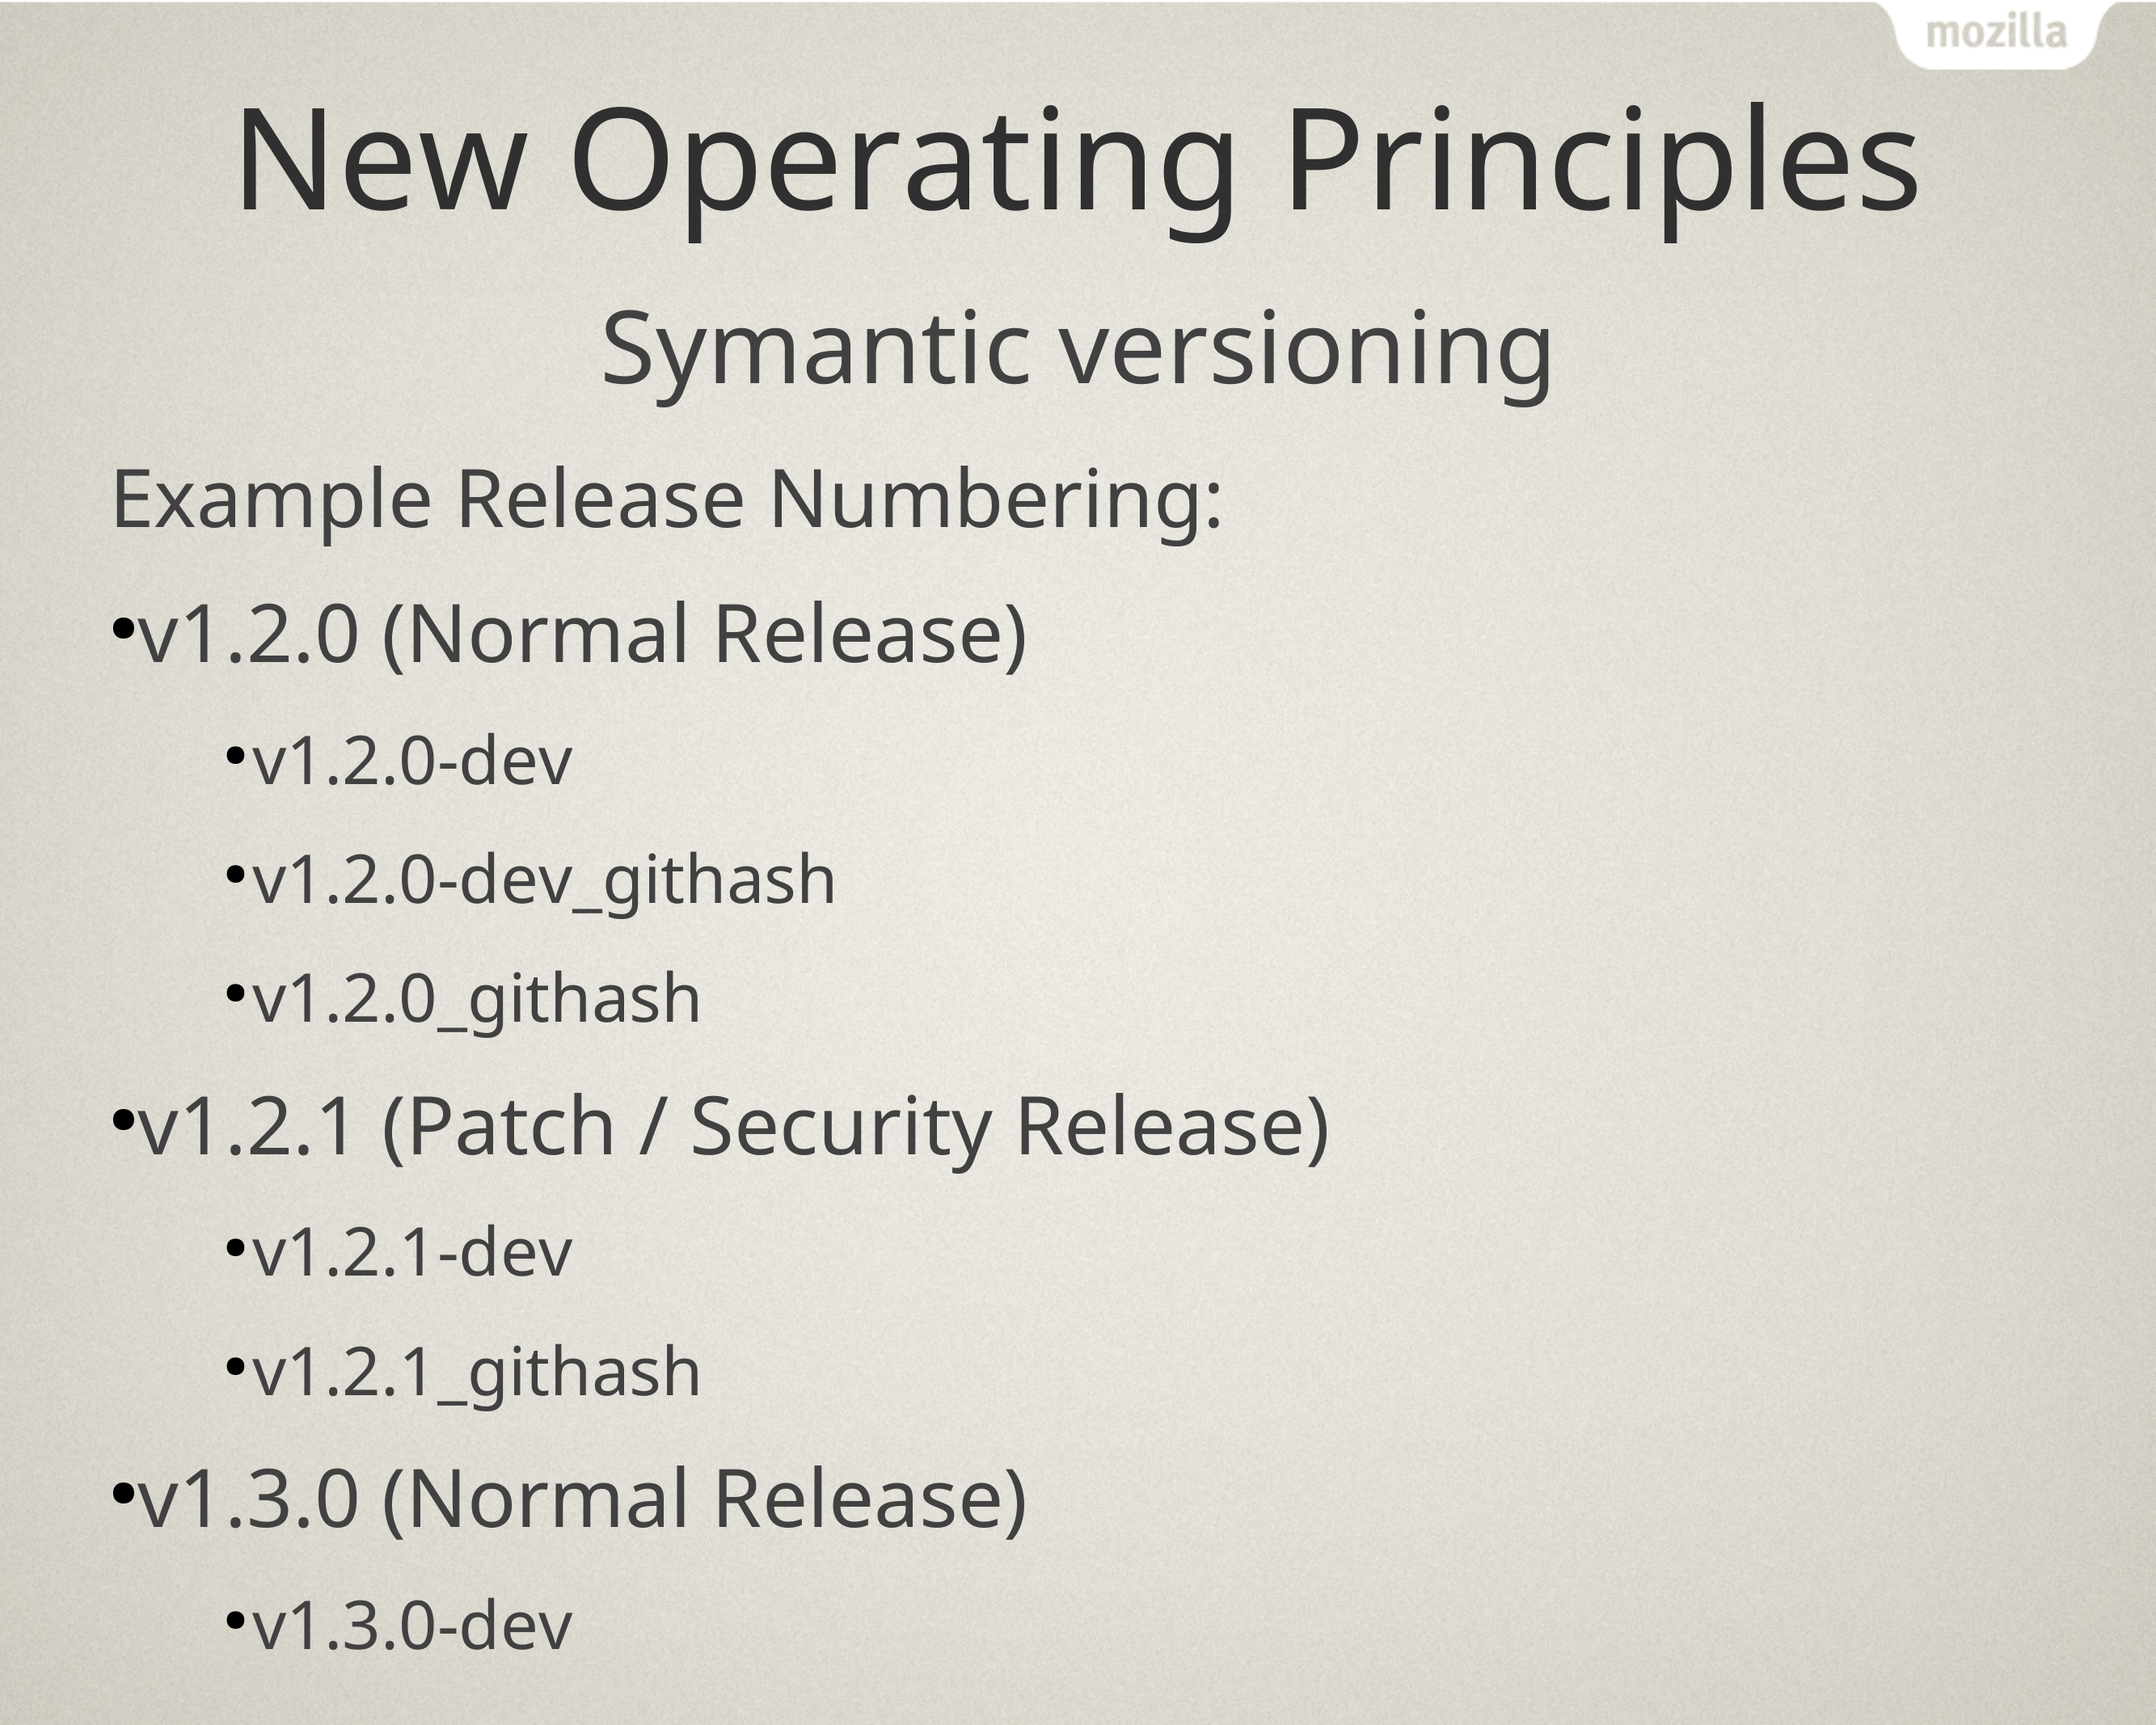

# New Operating Principles
Symantic versioning
Example Release Numbering:
v1.2.0 (Normal Release)
v1.2.0-dev
v1.2.0-dev_githash
v1.2.0_githash
v1.2.1 (Patch / Security Release)
v1.2.1-dev
v1.2.1_githash
v1.3.0 (Normal Release)
v1.3.0-dev